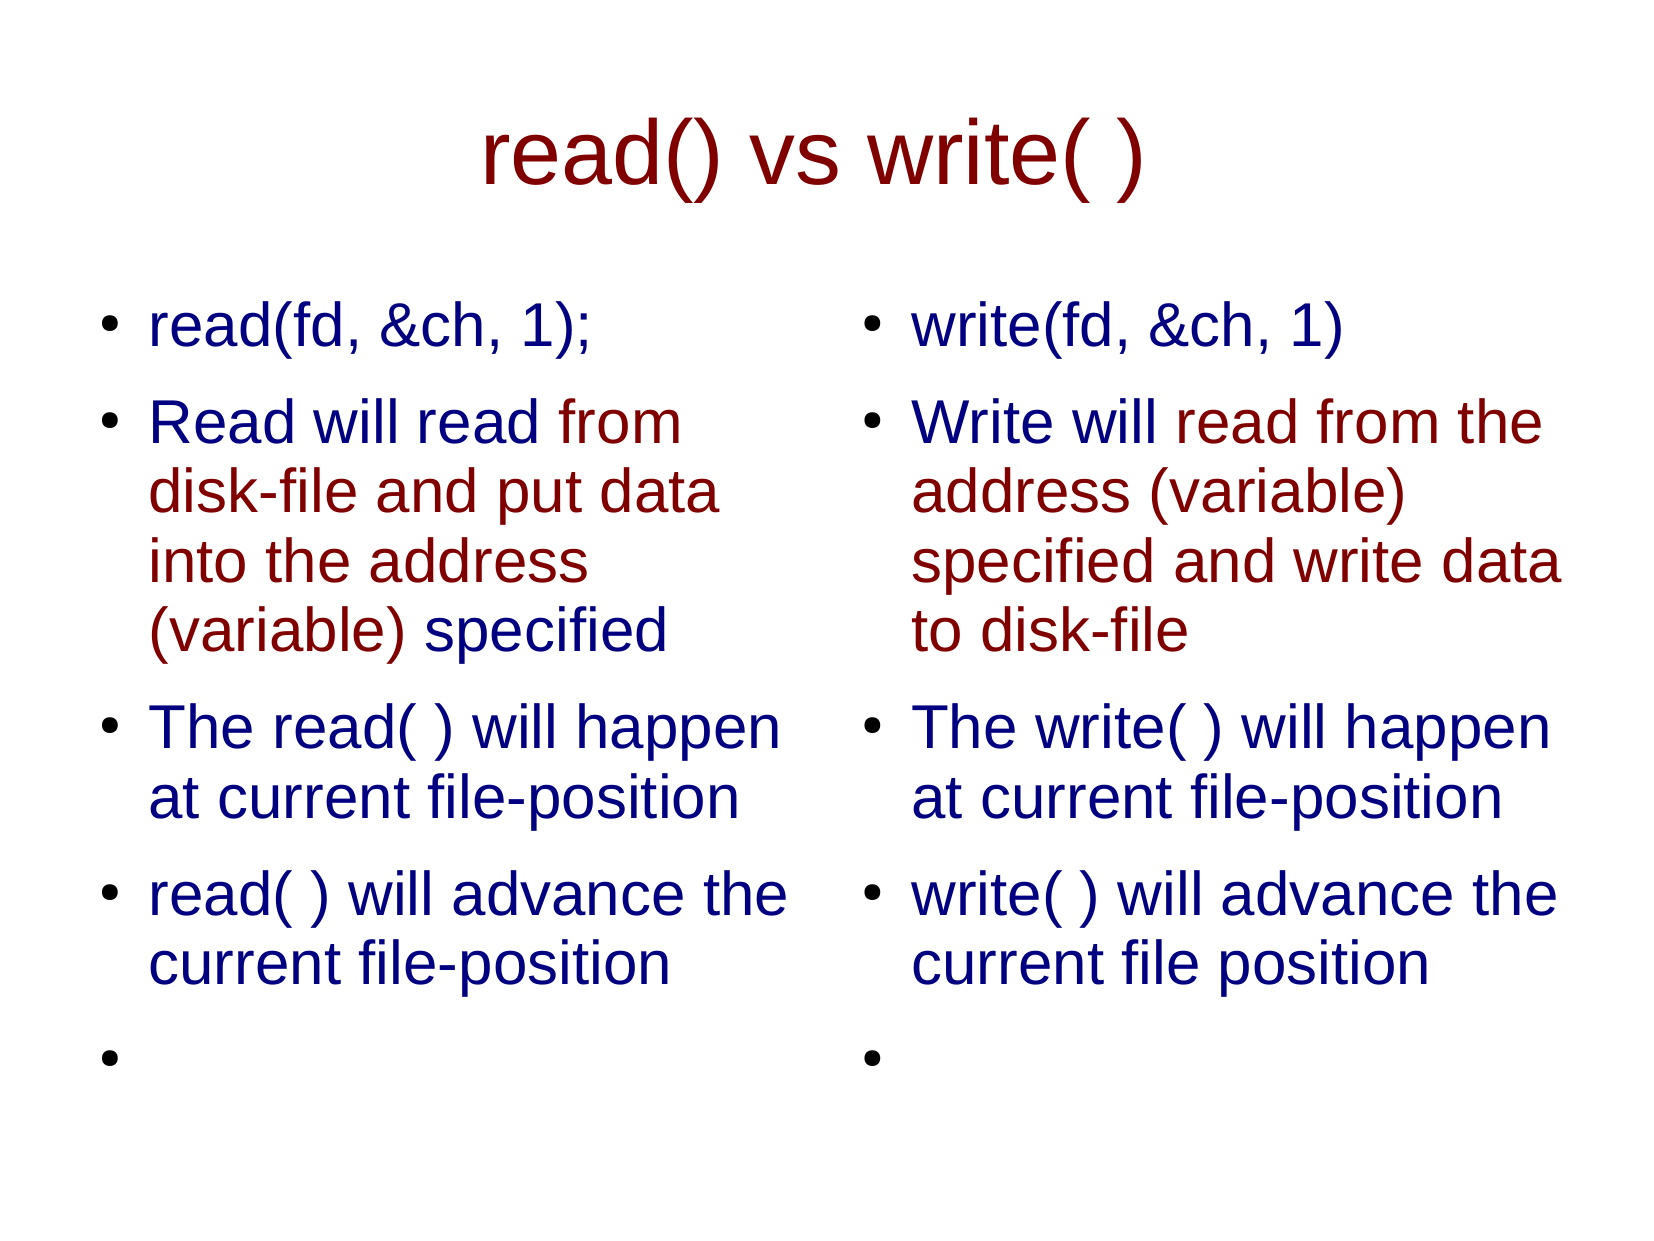

# read() vs write( )
read(fd, &ch, 1);
Read will read from disk-file and put data into the address (variable) specified
The read( ) will happen at current file-position
read( ) will advance the current file-position
write(fd, &ch, 1)
Write will read from the address (variable) specified and write data to disk-file
The write( ) will happen at current file-position
write( ) will advance the current file position